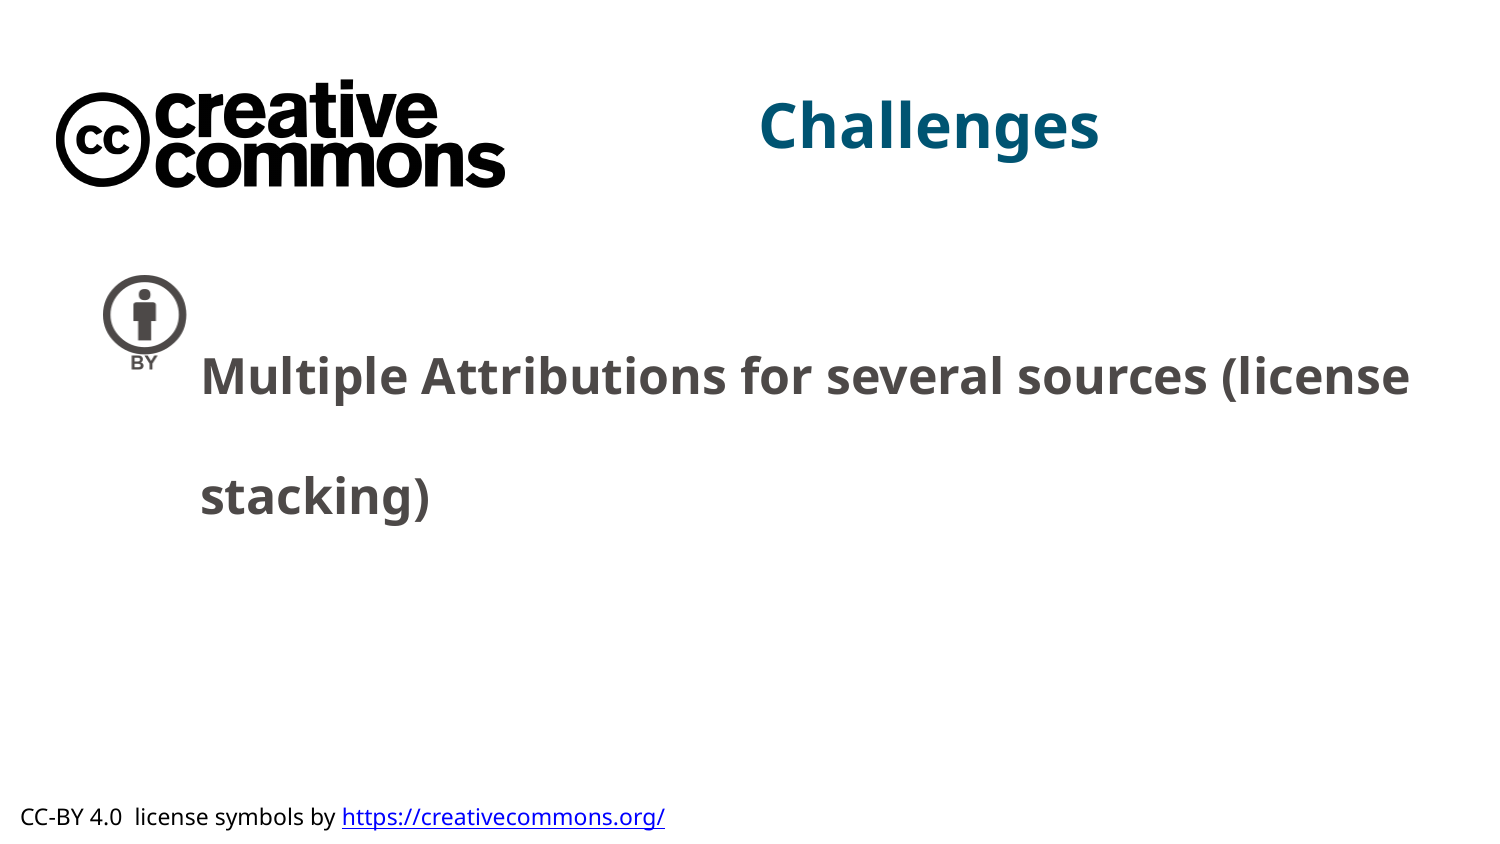

Challenges
Multiple Attributions for several sources (license stacking)
CC-BY 4.0 license symbols by https://creativecommons.org/